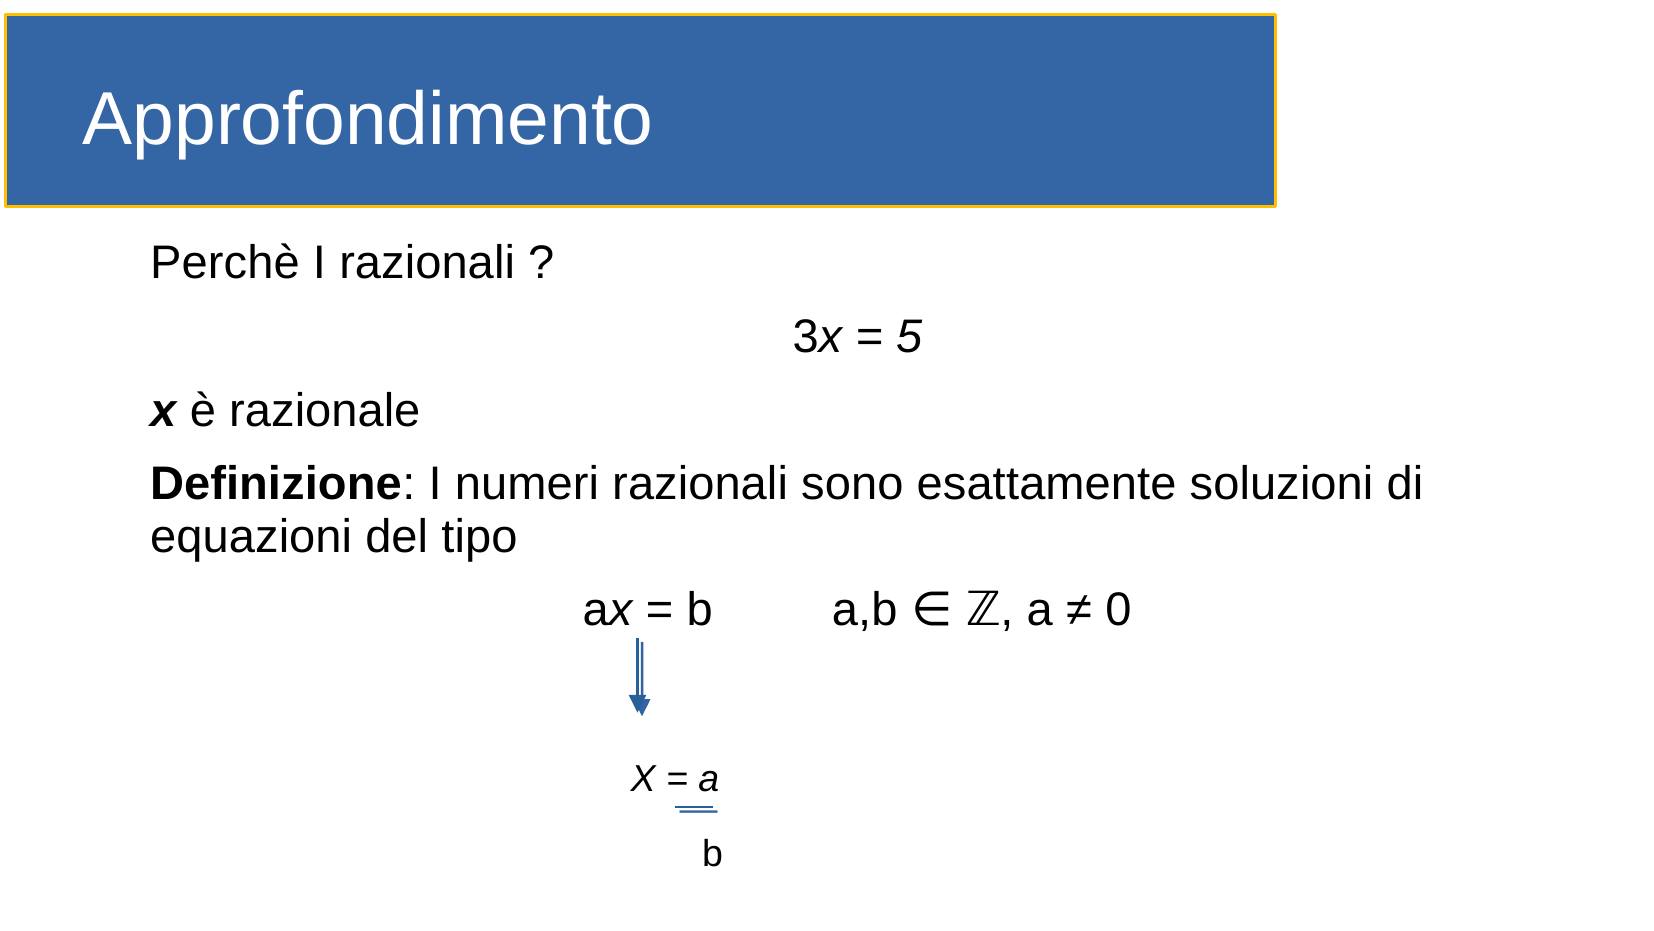

# Approfondimento
Perchè I razionali ?
3x = 5
x è razionale
Definizione: I numeri razionali sono esattamente soluzioni di equazioni del tipo
ax = b	 a,b ∈ ℤ, a ≠ 0
X = a
b